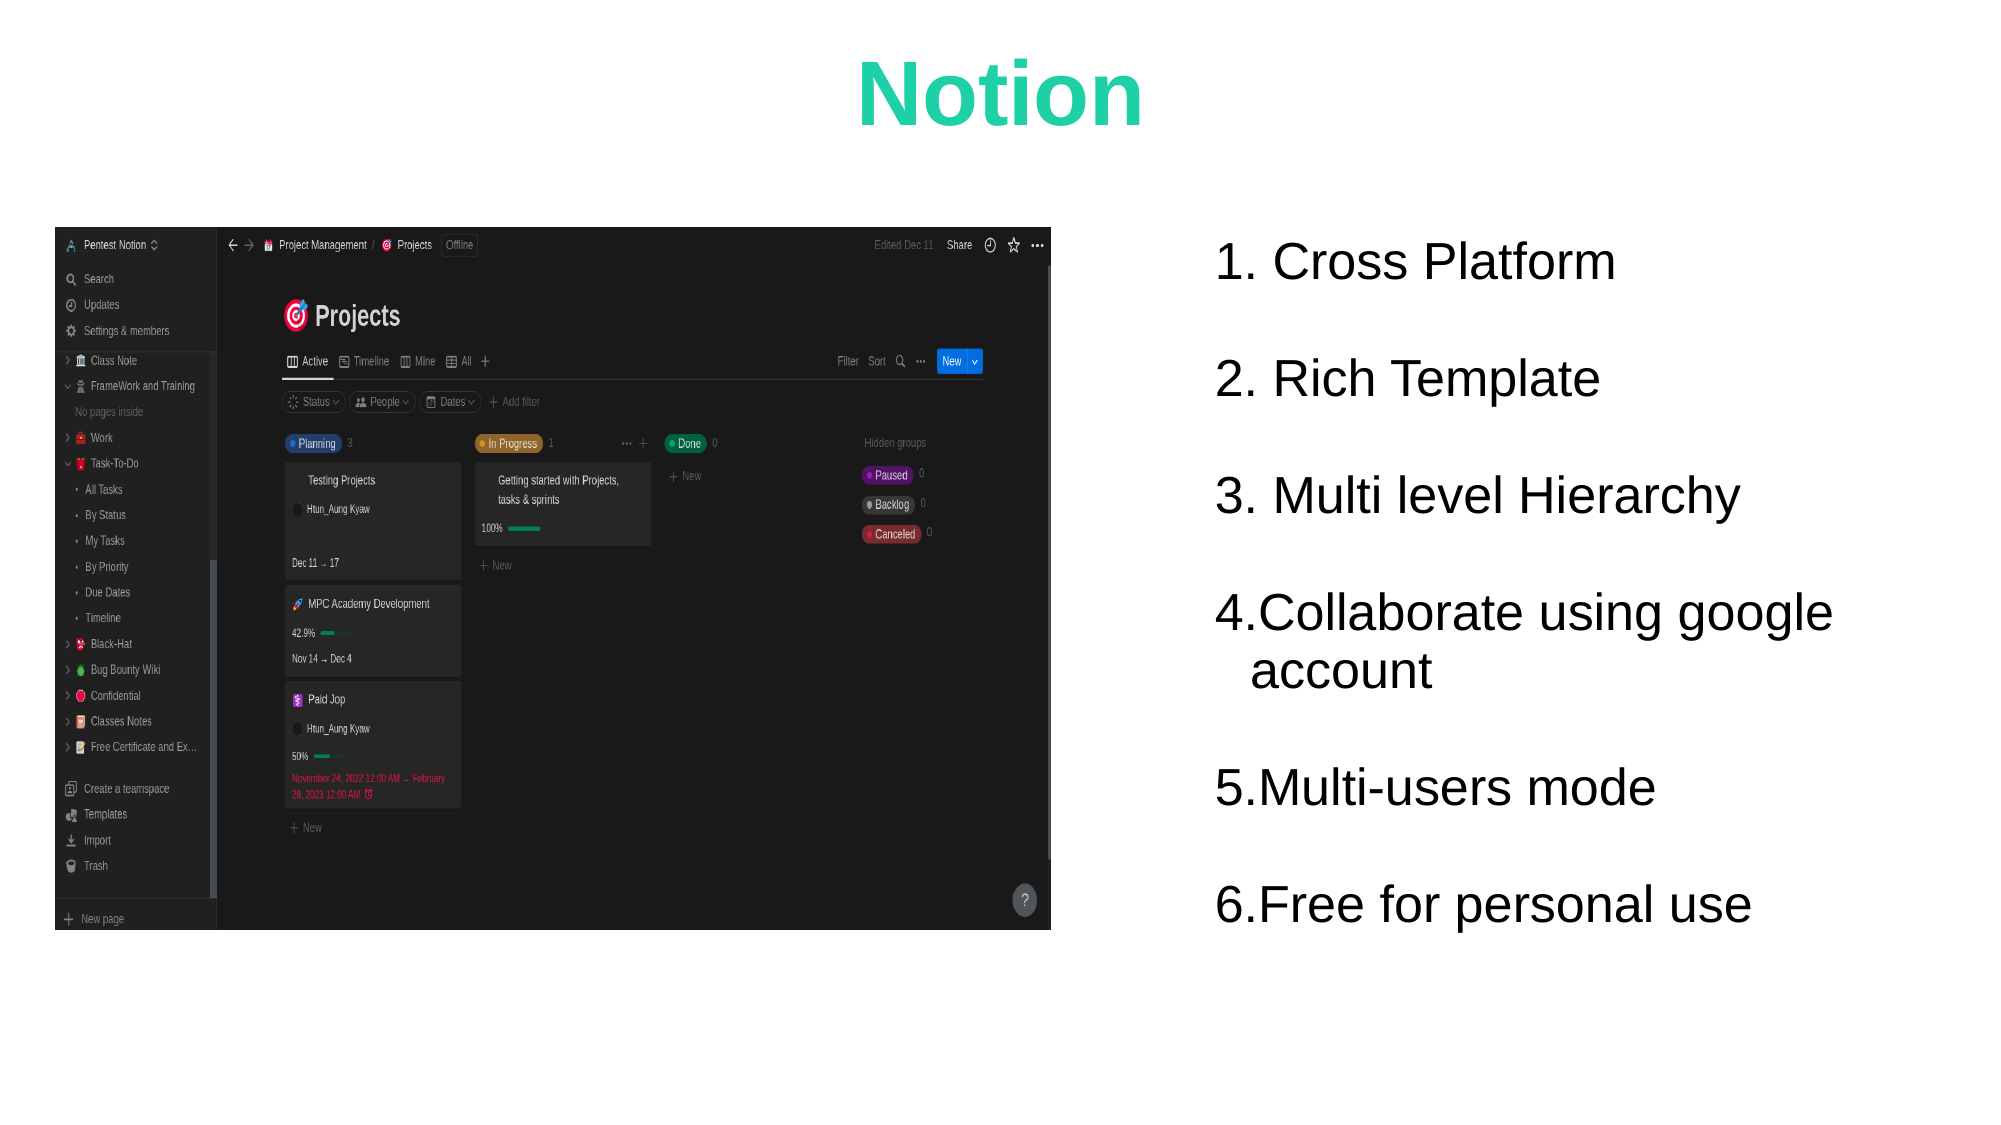

Notion
 Cross Platform
 Rich Template
 Multi level Hierarchy
Collaborate using google account
Multi-users mode
Free for personal use